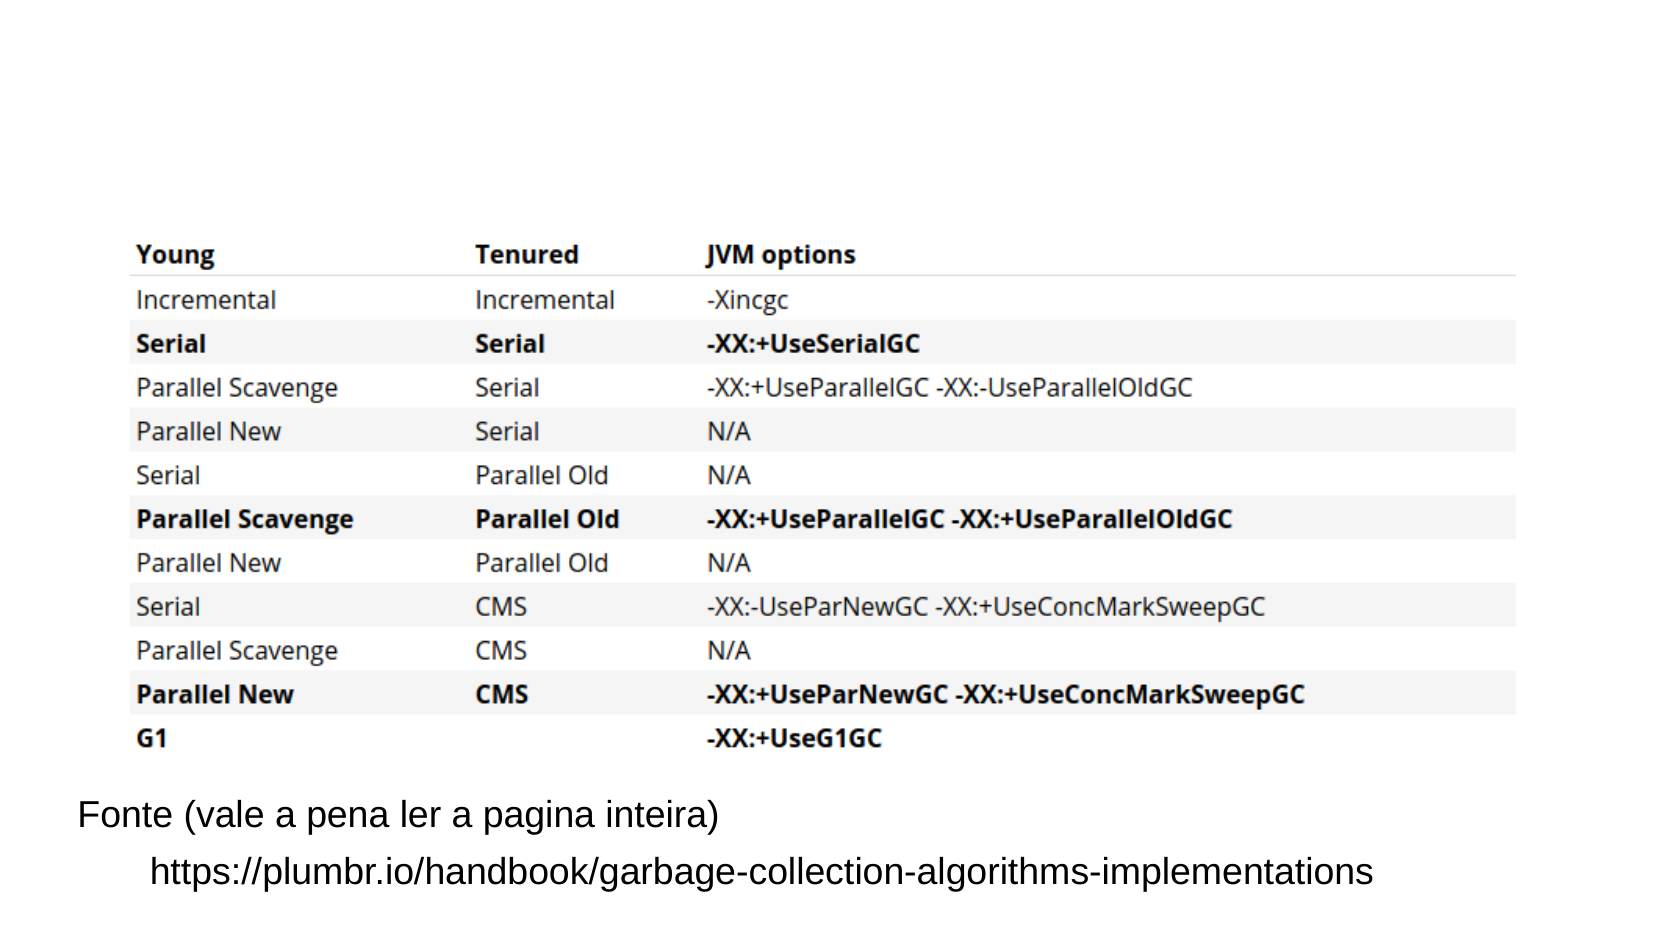

#
Fonte (vale a pena ler a pagina inteira)
https://plumbr.io/handbook/garbage-collection-algorithms-implementations